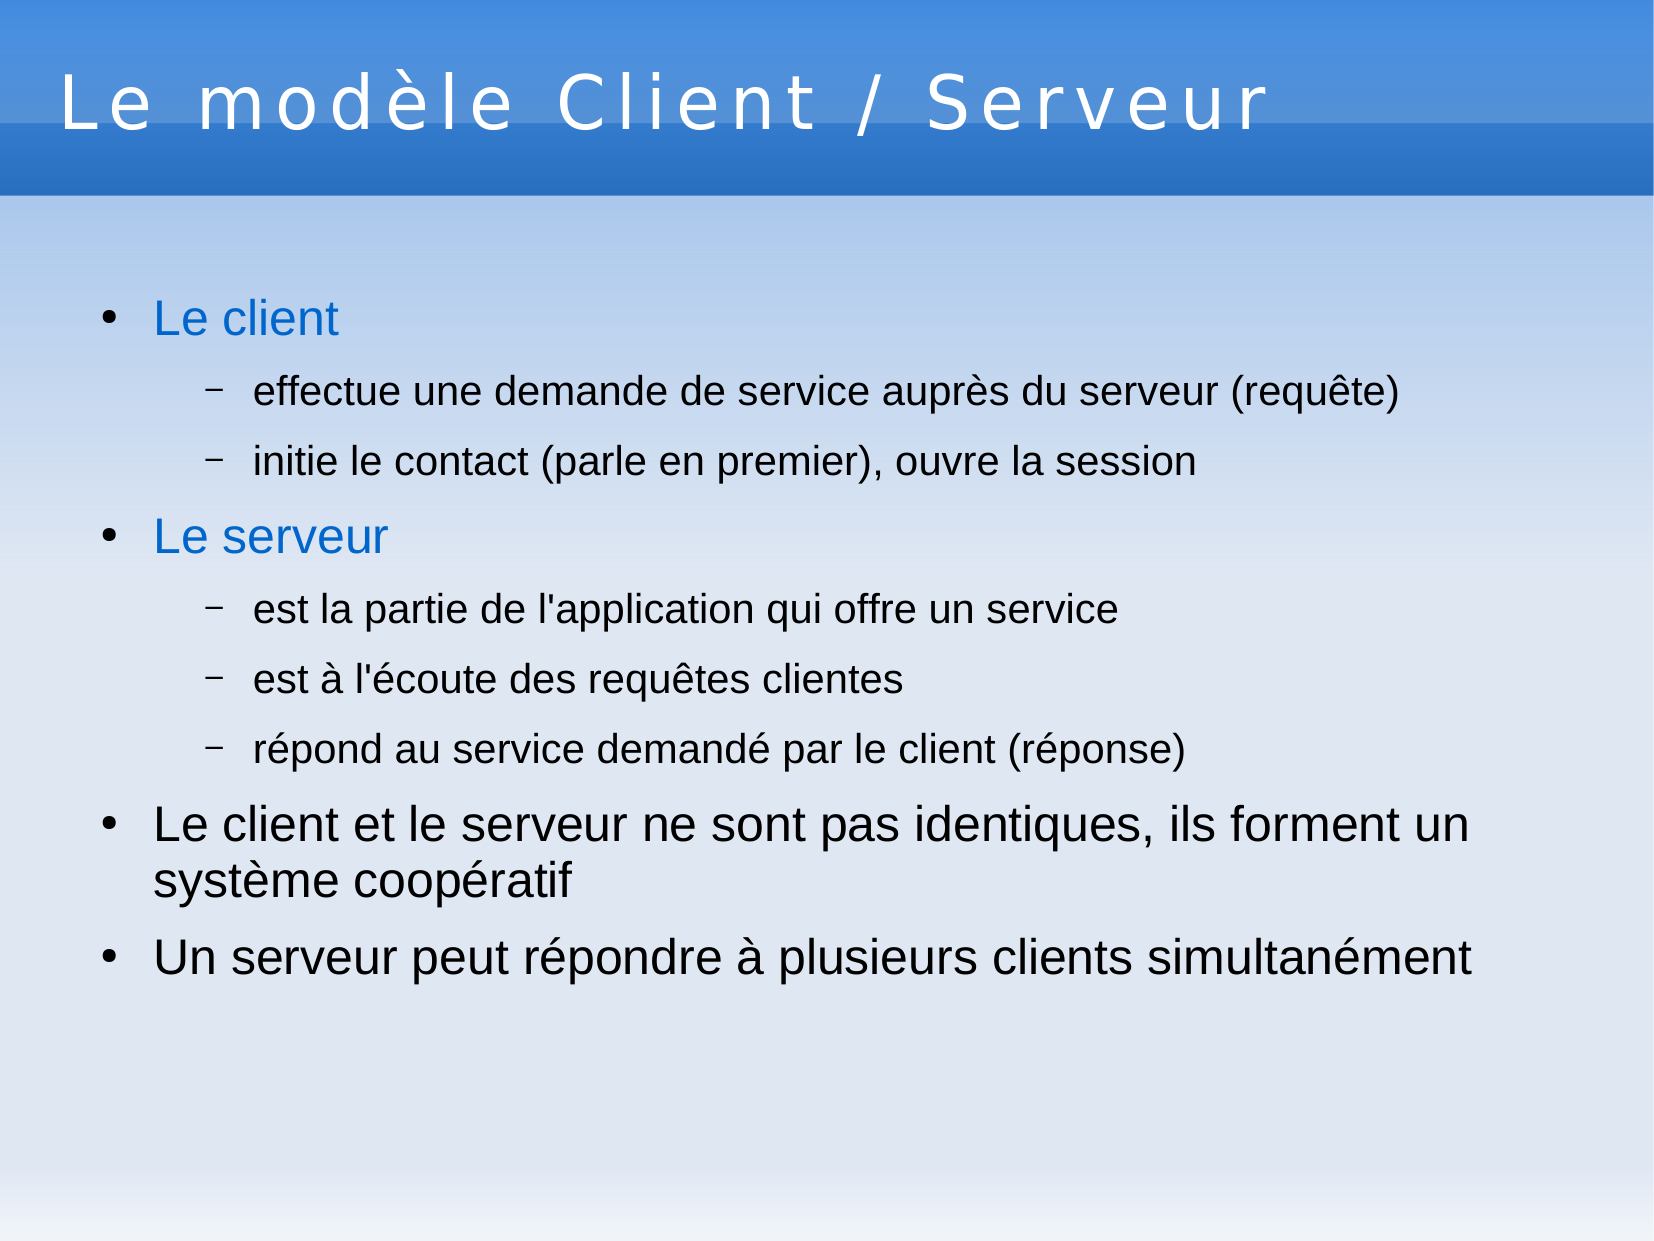

# Le modèle Client / Serveur
Le client
effectue une demande de service auprès du serveur (requête)
initie le contact (parle en premier), ouvre la session
Le serveur
est la partie de l'application qui offre un service
est à l'écoute des requêtes clientes
répond au service demandé par le client (réponse)
Le client et le serveur ne sont pas identiques, ils forment un système coopératif
Un serveur peut répondre à plusieurs clients simultanément